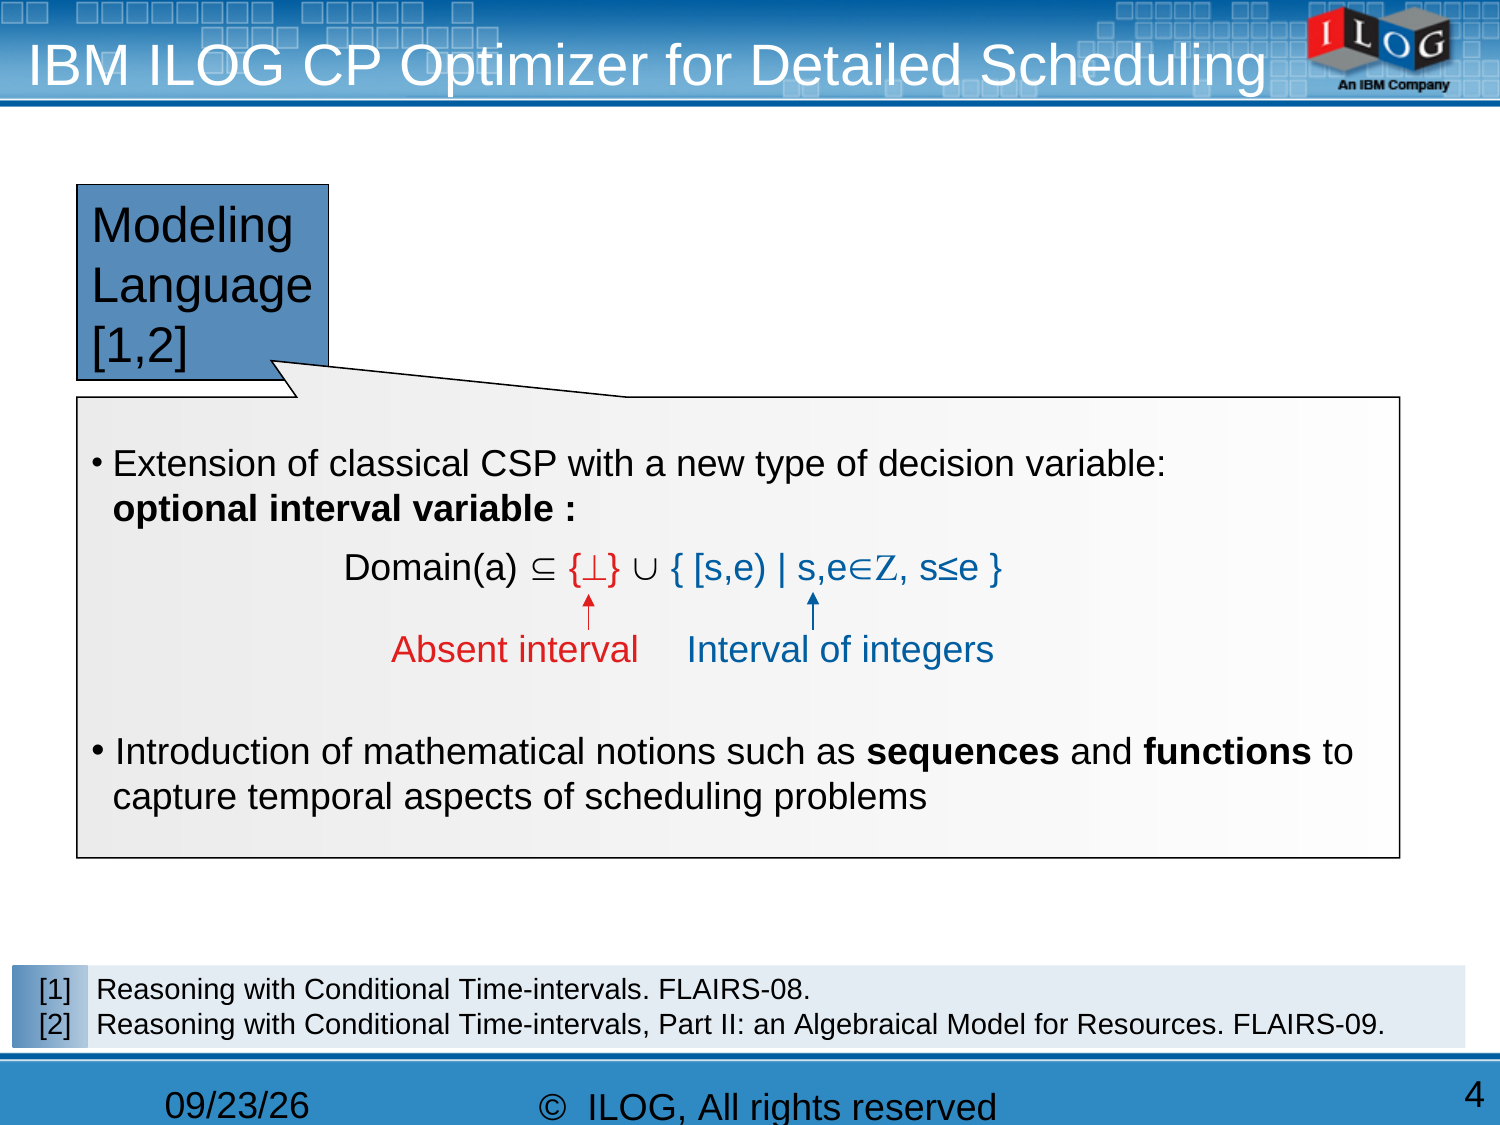

# IBM ILOG CP Optimizer for Detailed Scheduling
Modeling
Language
[1,2]
 Extension of classical CSP with a new type of decision variable:
 optional interval variable :
 Domain(a)  {}  { [s,e) | s,e, s≤e }
 Introduction of mathematical notions such as sequences and functions to
 capture temporal aspects of scheduling problems
Absent interval
Interval of integers
[1] Reasoning with Conditional Time-intervals. FLAIRS-08.
[2] Reasoning with Conditional Time-intervals, Part II: an Algebraical Model for Resources. FLAIRS-09.
4
© ILOG, All rights reserved